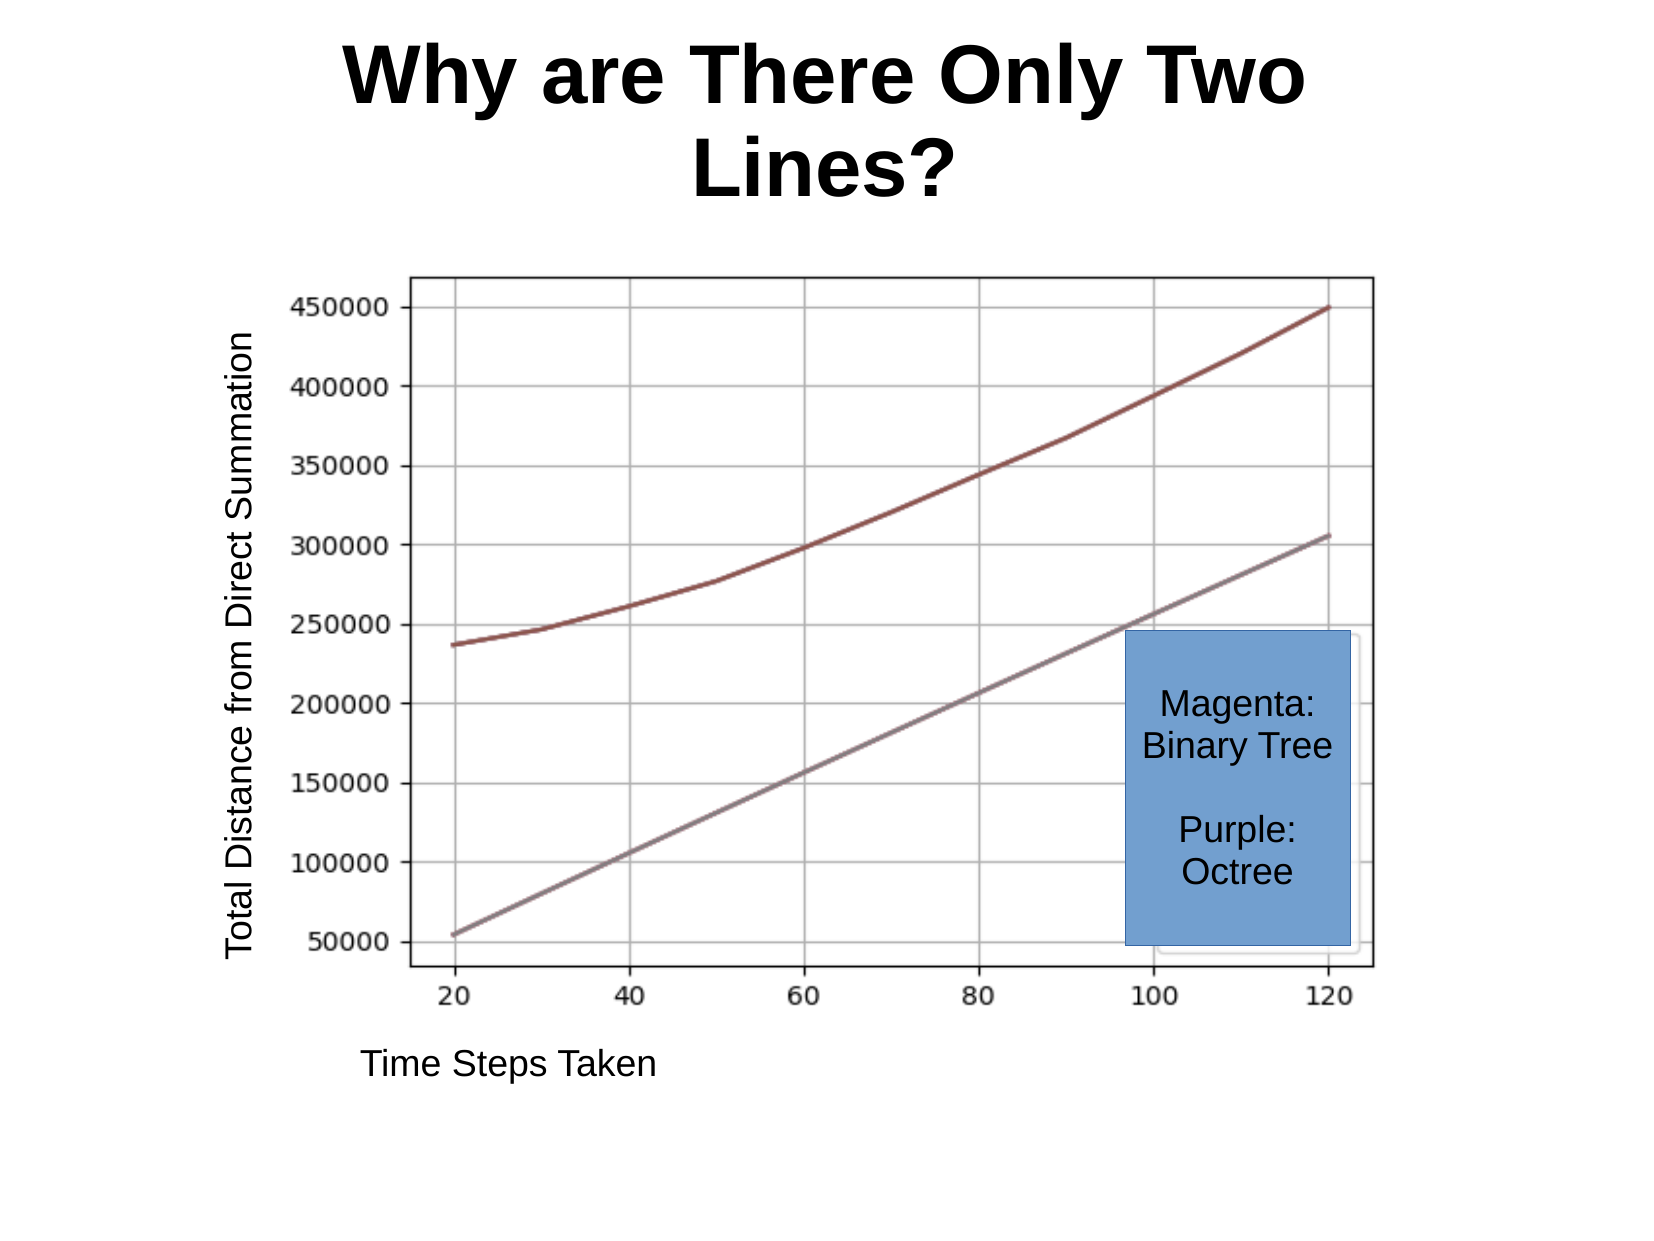

Why are There Only Two Lines?
Total Distance from Direct Summation
Magenta:
Binary Tree
Purple:
Octree
Time Steps Taken